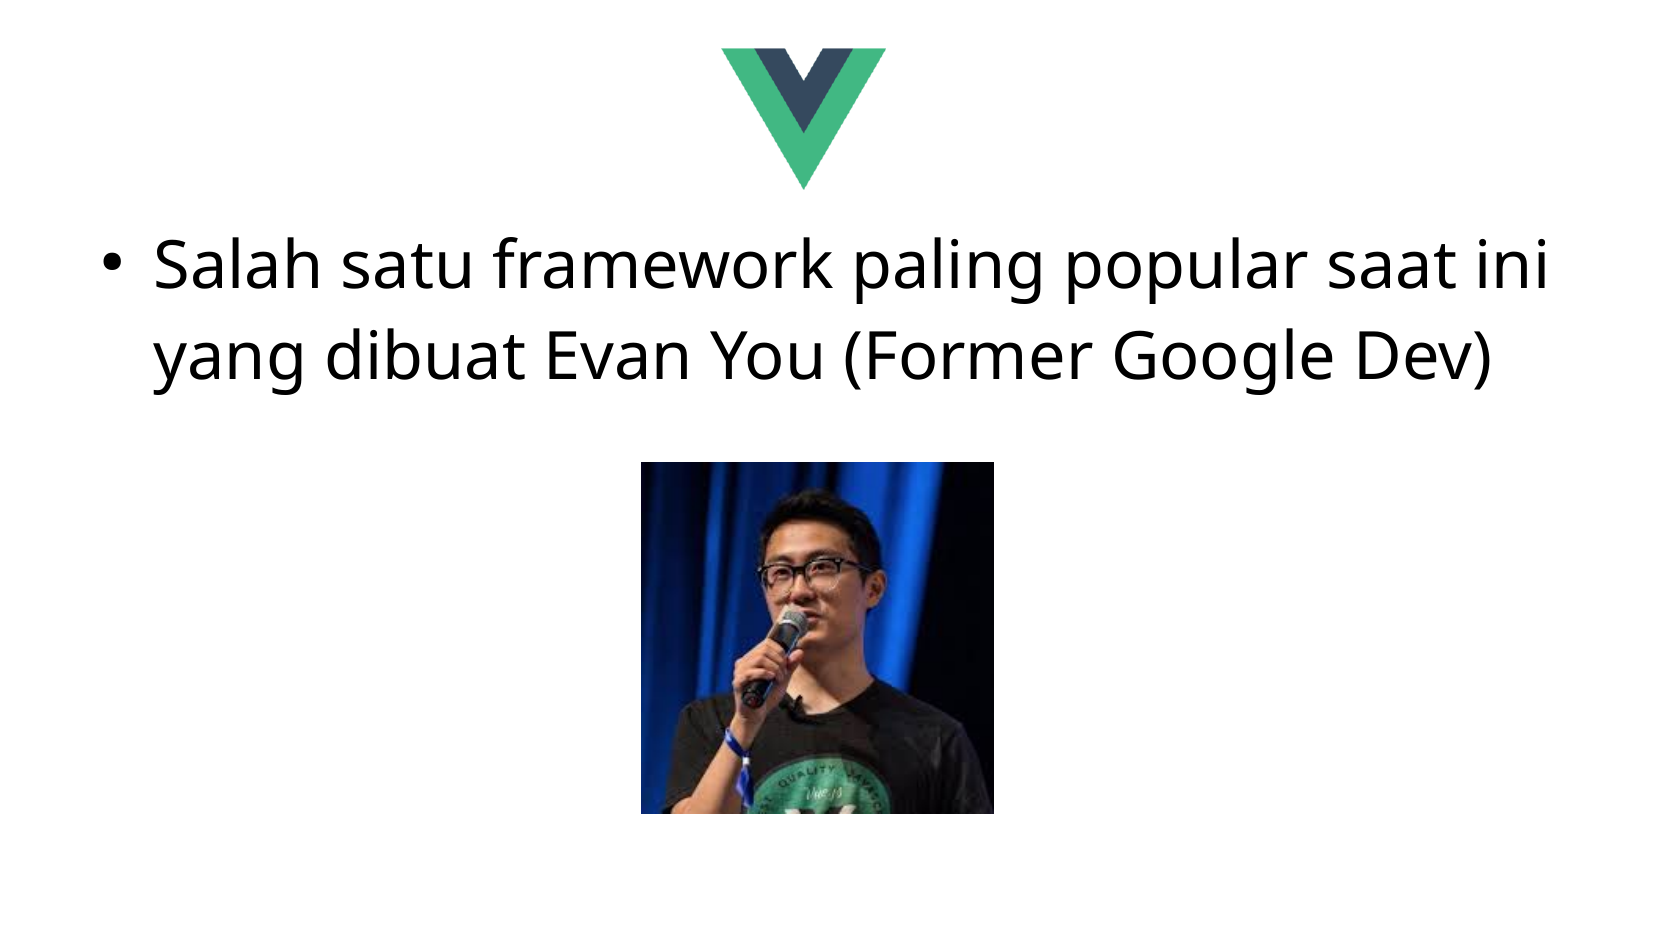

# Salah satu framework paling popular saat ini yang dibuat Evan You (Former Google Dev)